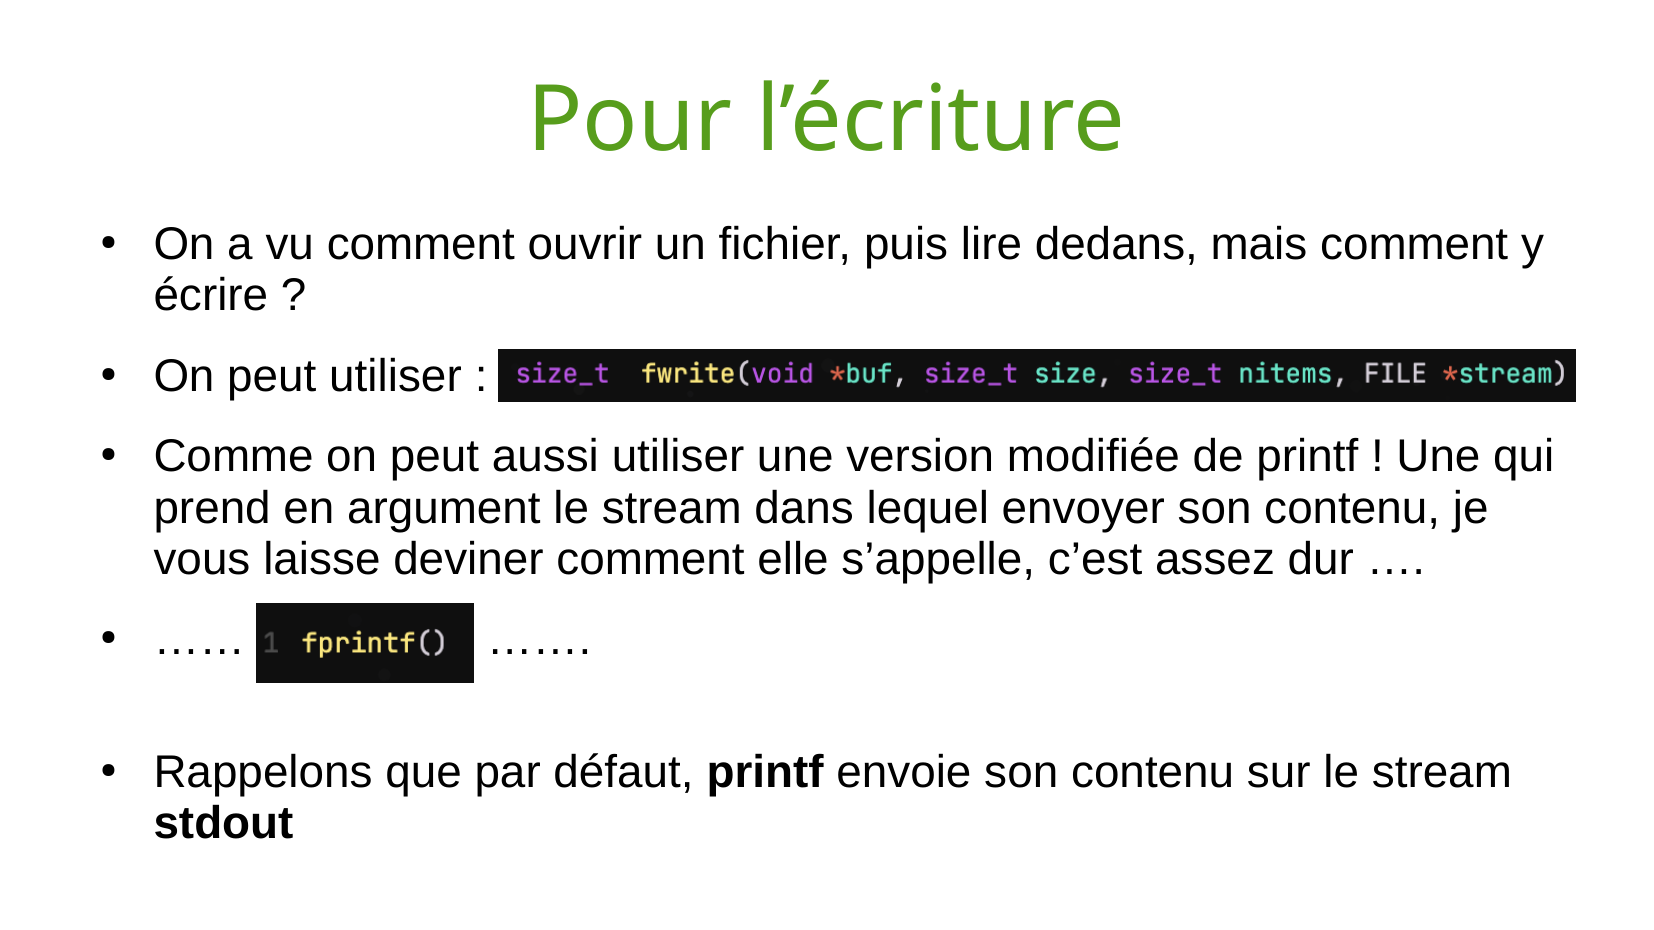

# Pour l’écriture
On a vu comment ouvrir un fichier, puis lire dedans, mais comment y écrire ?
On peut utiliser :
Comme on peut aussi utiliser une version modifiée de printf ! Une qui prend en argument le stream dans lequel envoyer son contenu, je vous laisse deviner comment elle s’appelle, c’est assez dur ….
…… …….
Rappelons que par défaut, printf envoie son contenu sur le stream stdout